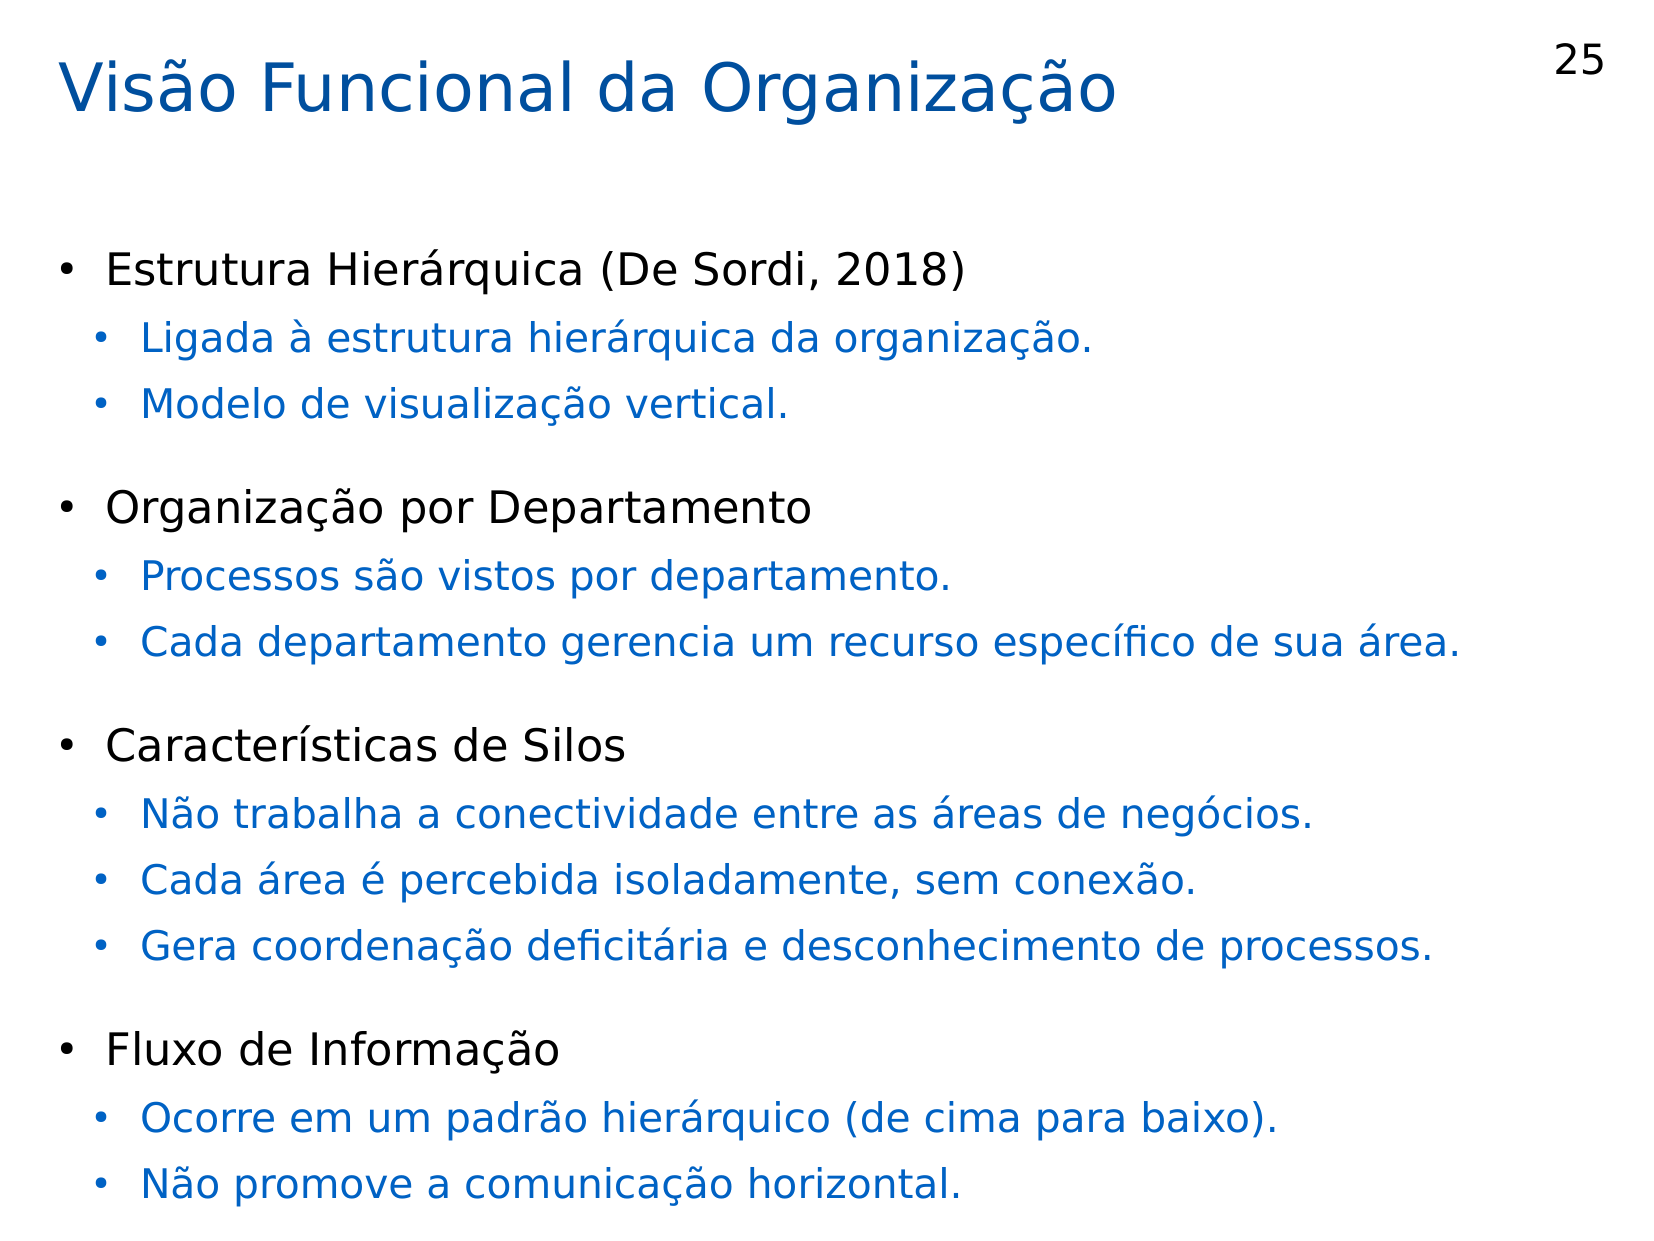

# Visão Funcional da Organização
25
Estrutura Hierárquica (De Sordi, 2018)
Ligada à estrutura hierárquica da organização.
Modelo de visualização vertical.
Organização por Departamento
Processos são vistos por departamento.
Cada departamento gerencia um recurso específico de sua área.
Características de Silos
Não trabalha a conectividade entre as áreas de negócios.
Cada área é percebida isoladamente, sem conexão.
Gera coordenação deficitária e desconhecimento de processos.
Fluxo de Informação
Ocorre em um padrão hierárquico (de cima para baixo).
Não promove a comunicação horizontal.